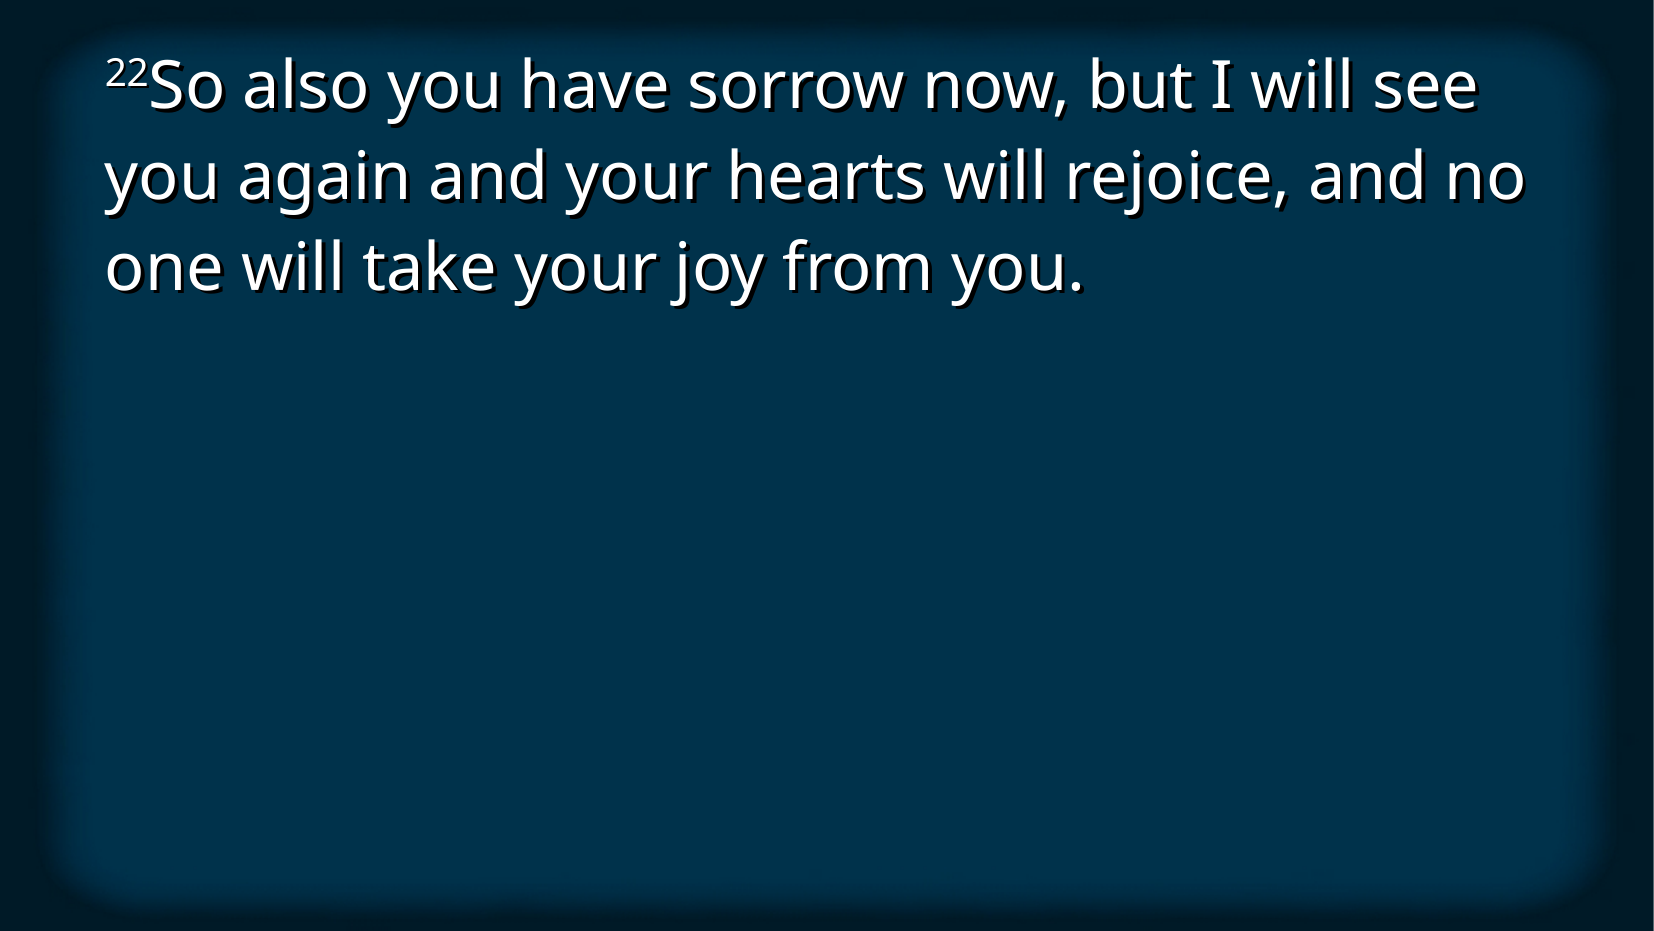

22So also you have sorrow now, but I will see you again and your hearts will rejoice, and no one will take your joy from you.